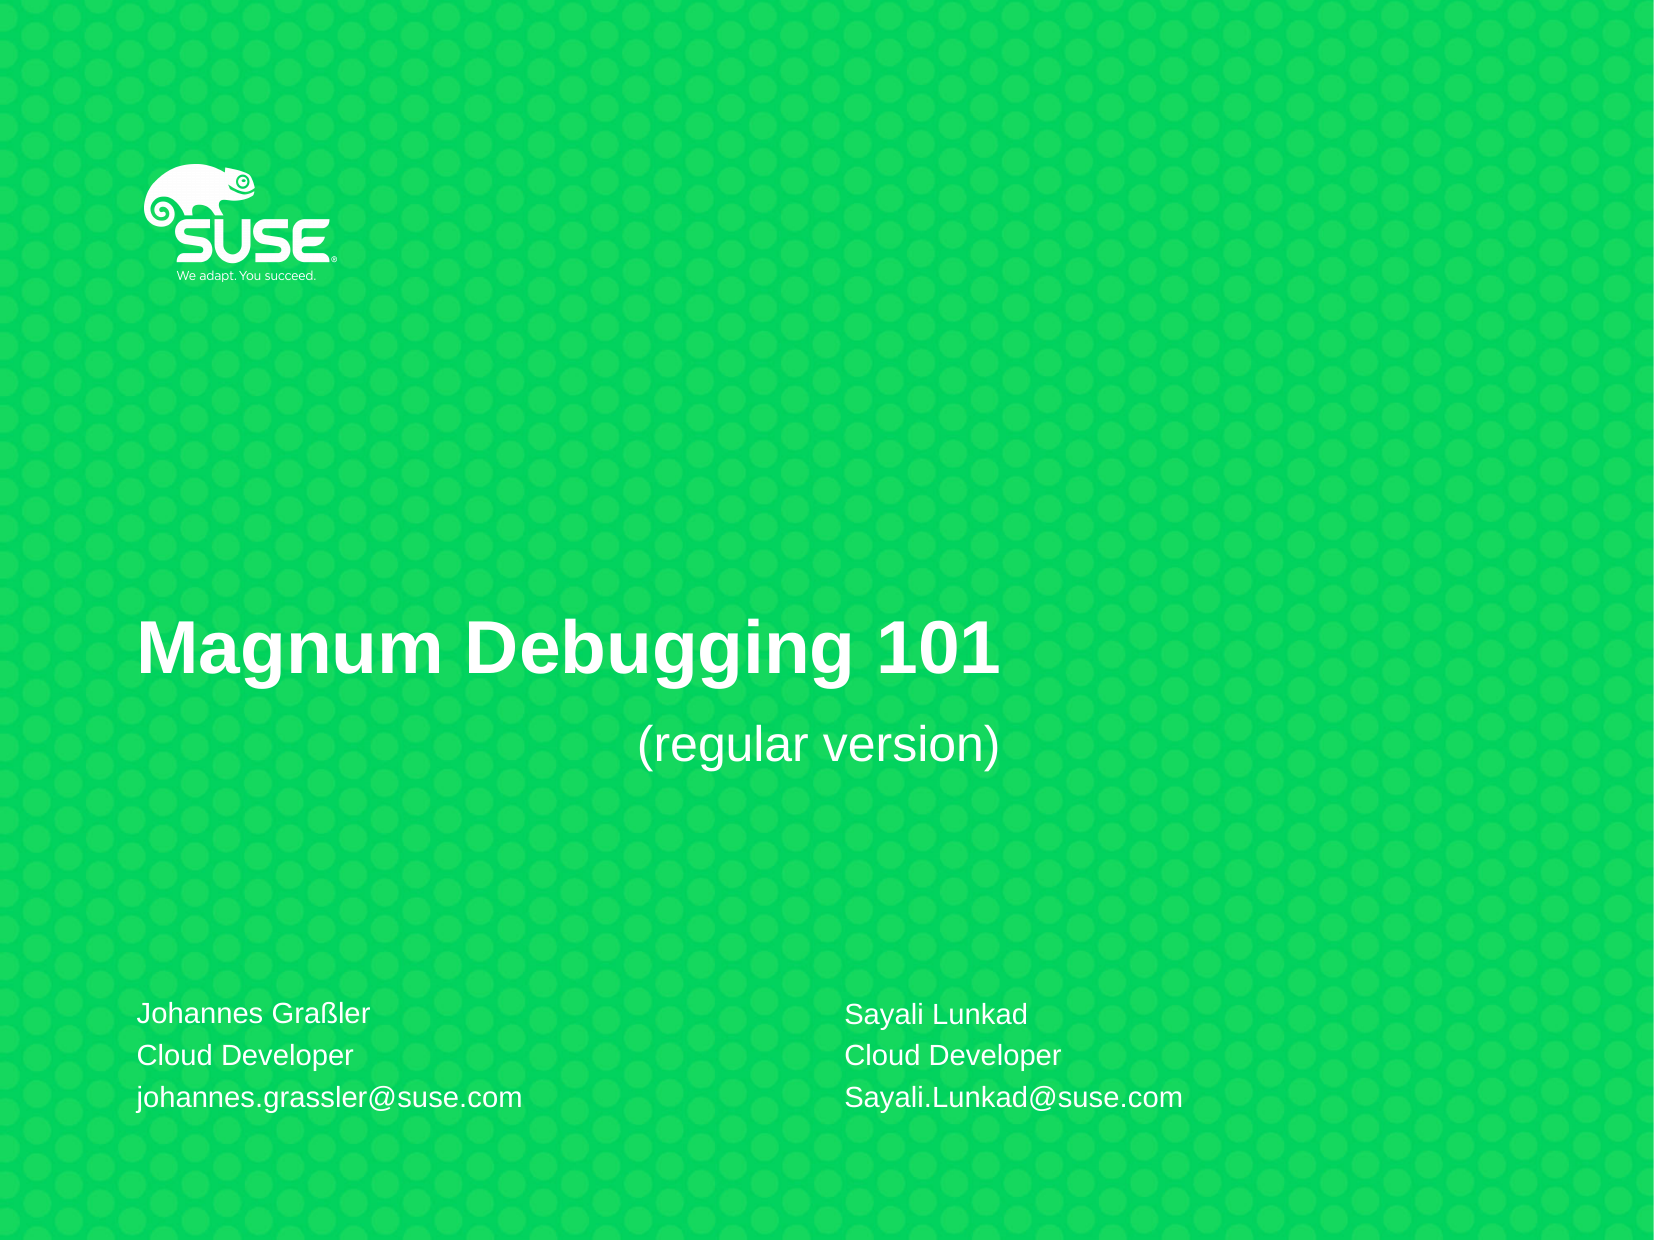

# Magnum Debugging 101
(regular version)
Johannes Graßler
Cloud Developer
johannes.grassler@suse.com
Sayali Lunkad
Cloud Developer
Sayali.Lunkad@suse.com